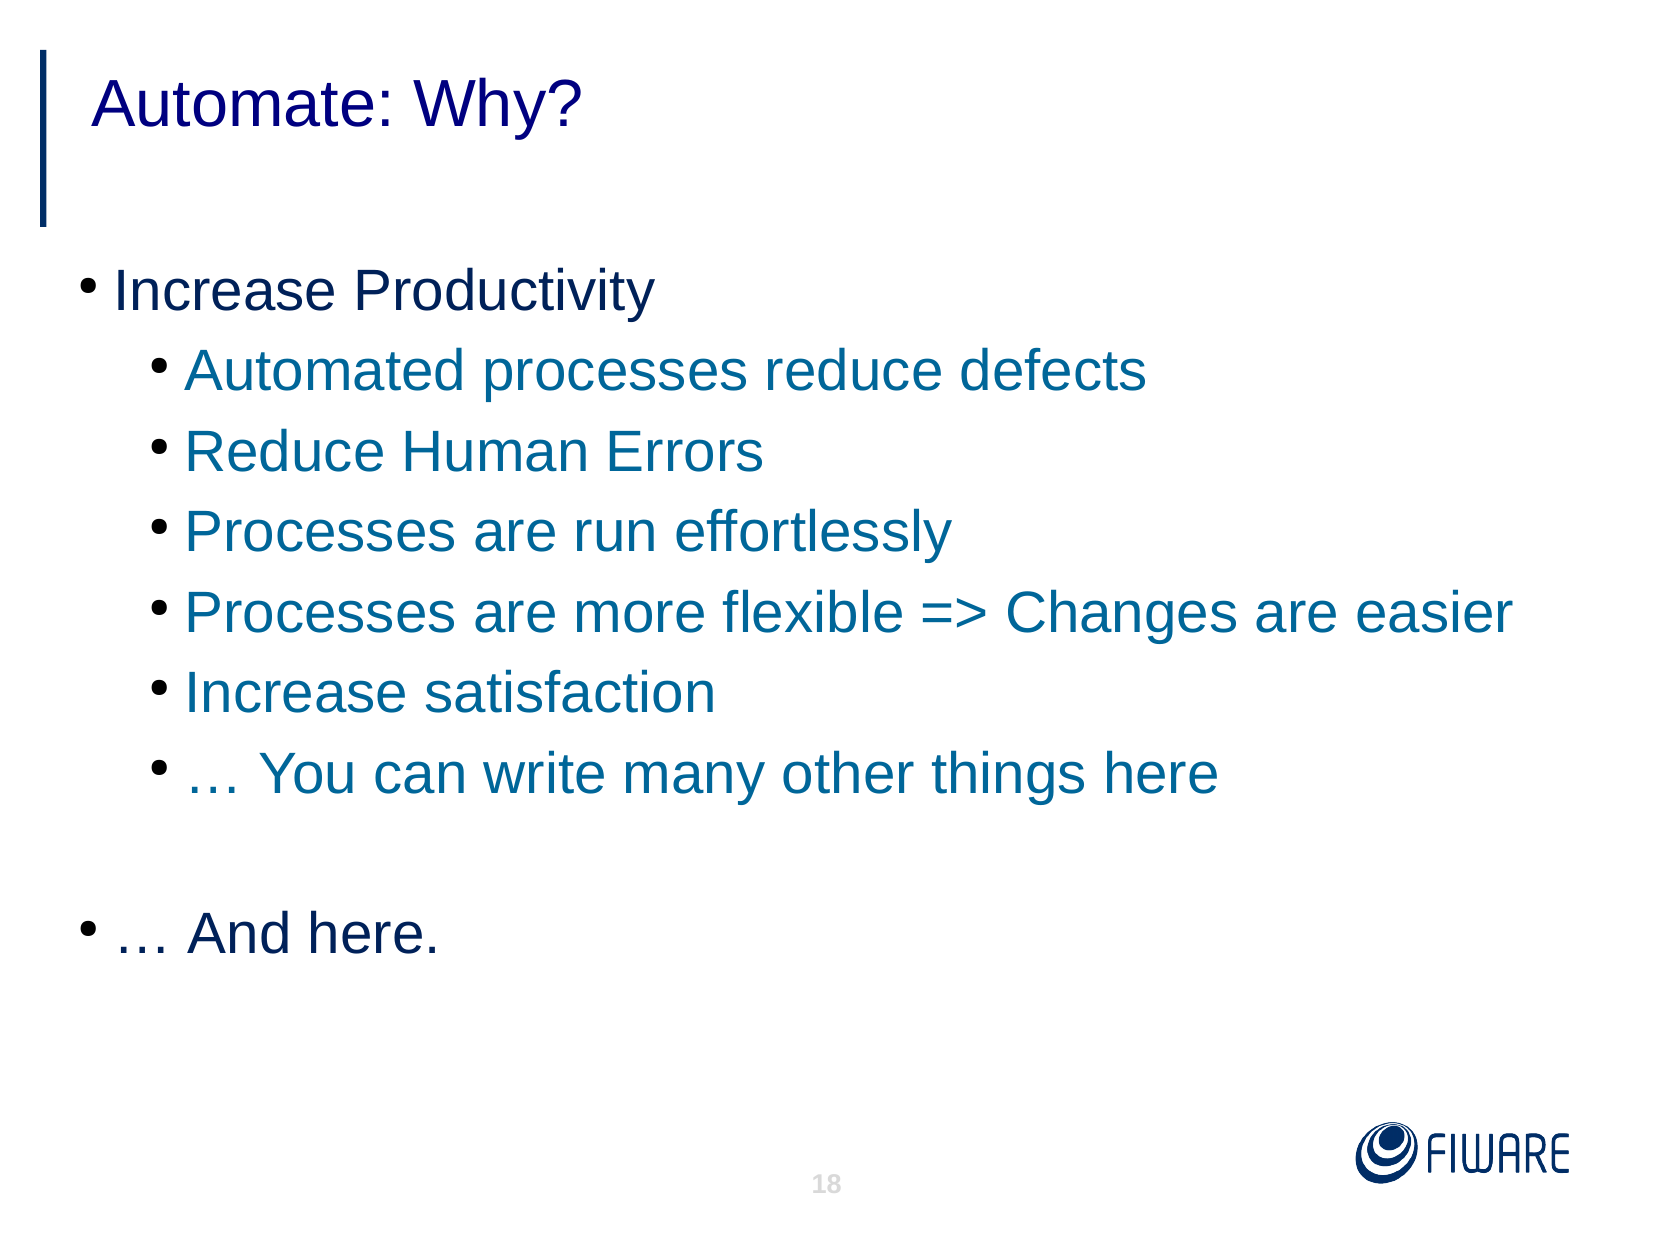

# Automate: Why?
Increase Productivity
Automated processes reduce defects
Reduce Human Errors
Processes are run effortlessly
Processes are more flexible => Changes are easier
Increase satisfaction
… You can write many other things here
… And here.